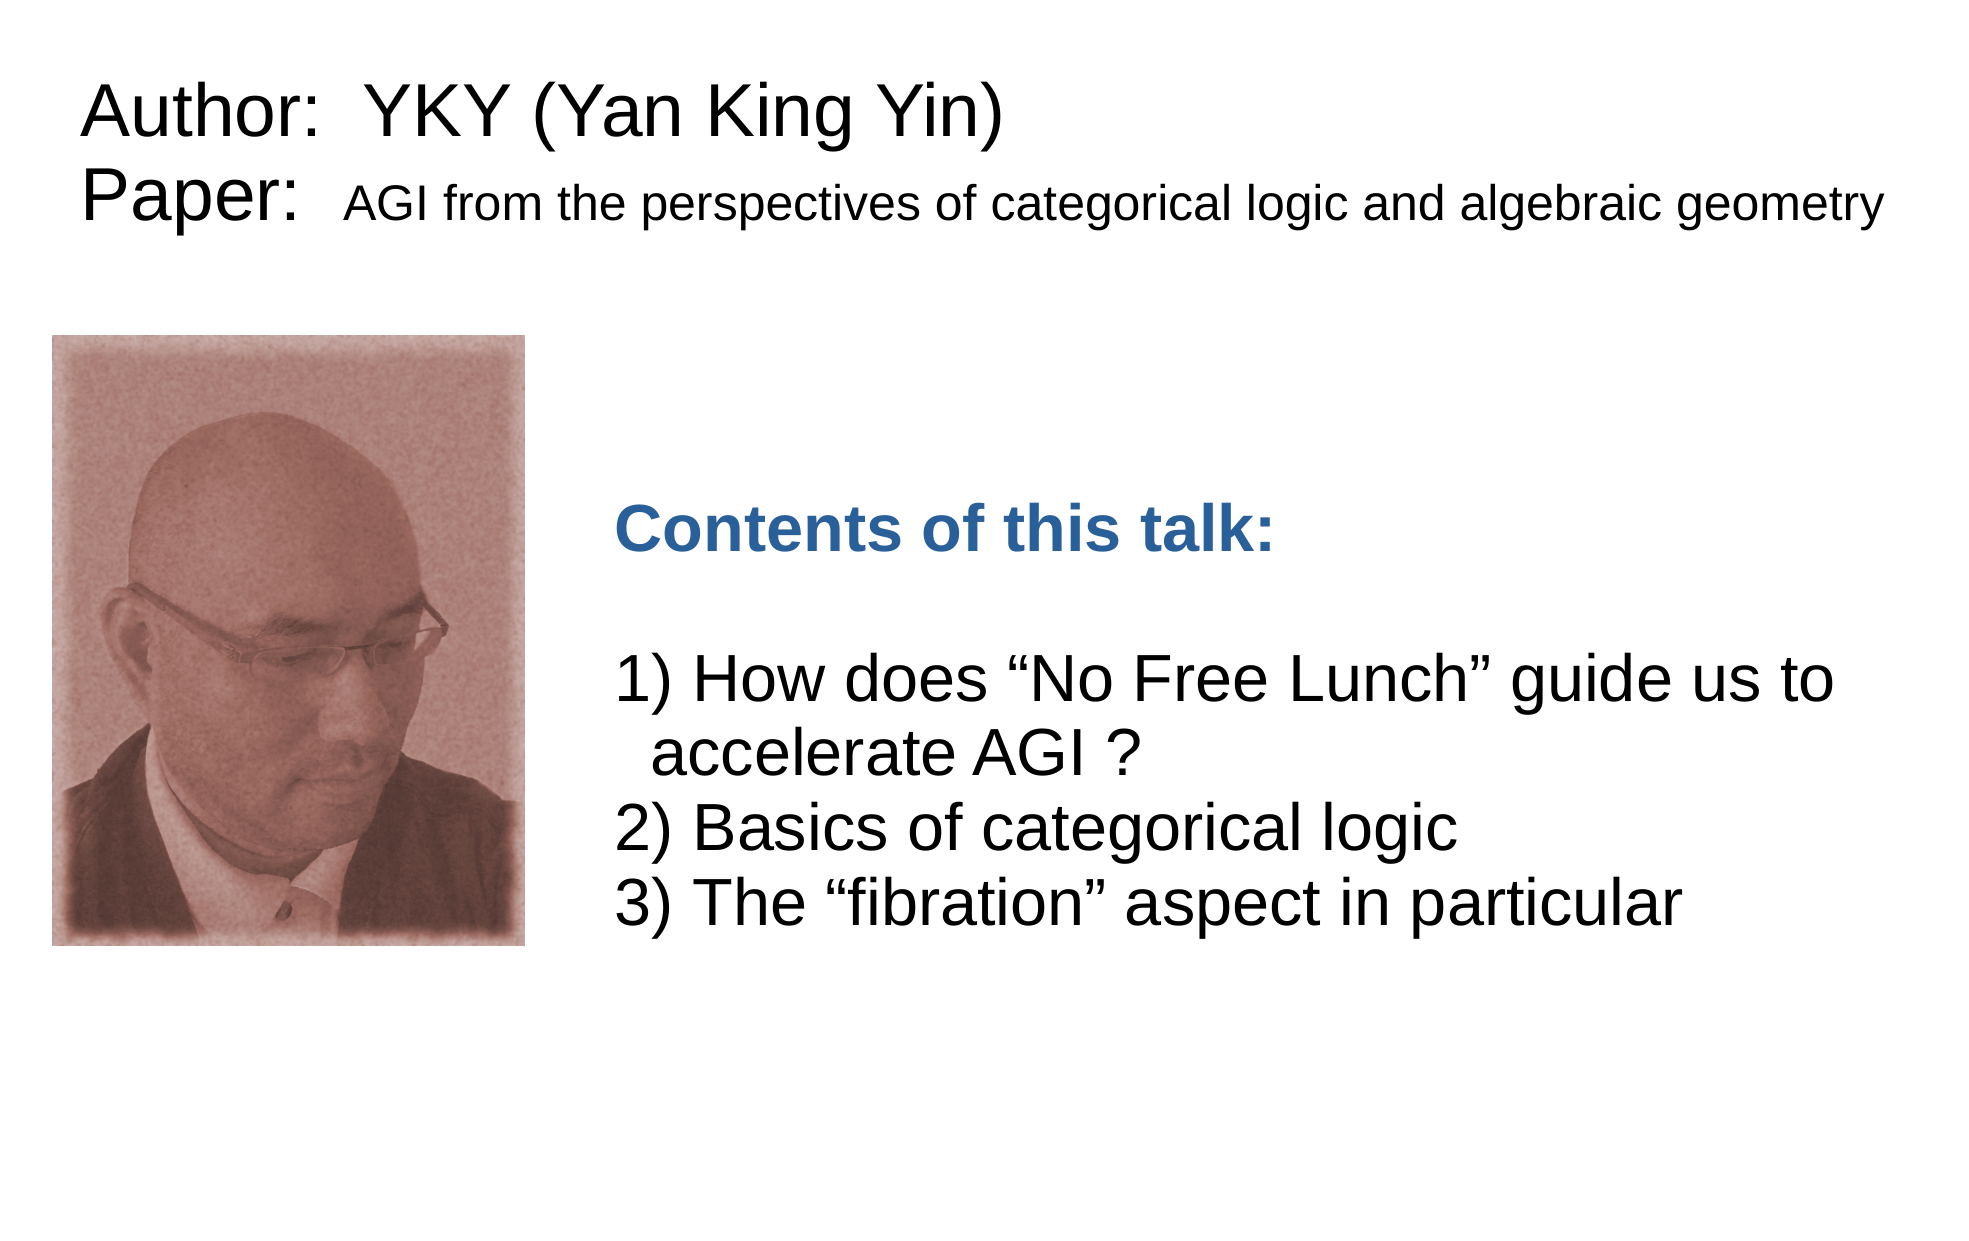

# Author: YKY (Yan King Yin) Paper: AGI from the perspectives of categorical logic and algebraic geometry
Contents of this talk:
 How does “No Free Lunch” guide us to accelerate AGI ?
 Basics of categorical logic
 The “fibration” aspect in particular